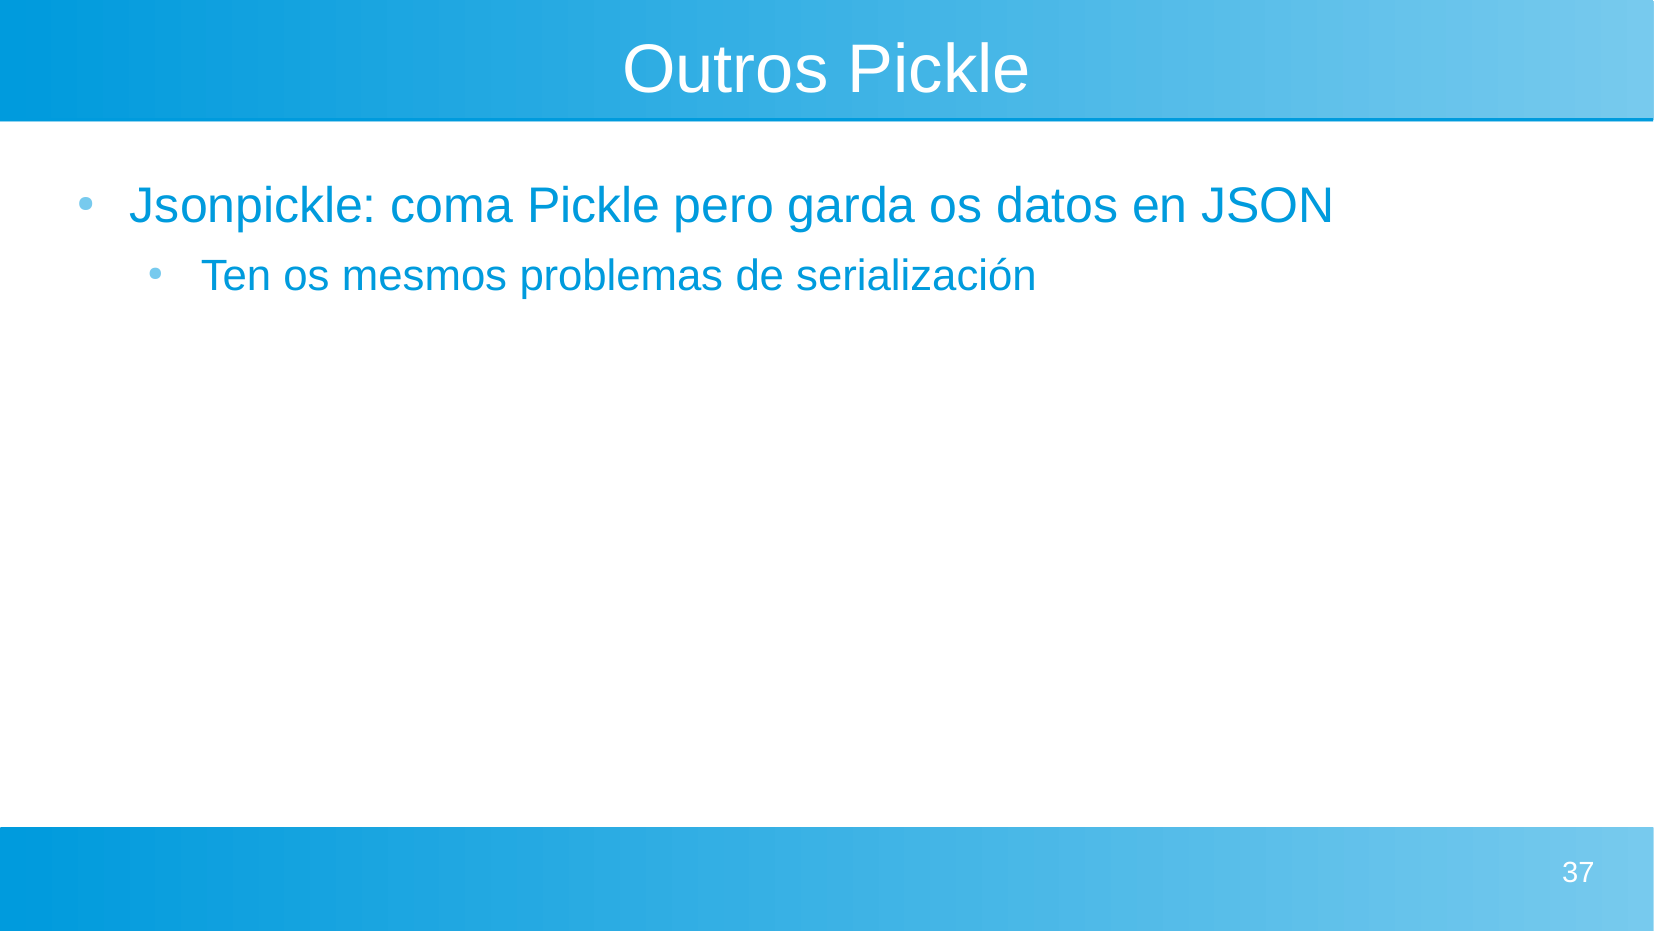

# Outros Pickle
Jsonpickle: coma Pickle pero garda os datos en JSON
Ten os mesmos problemas de serialización
37